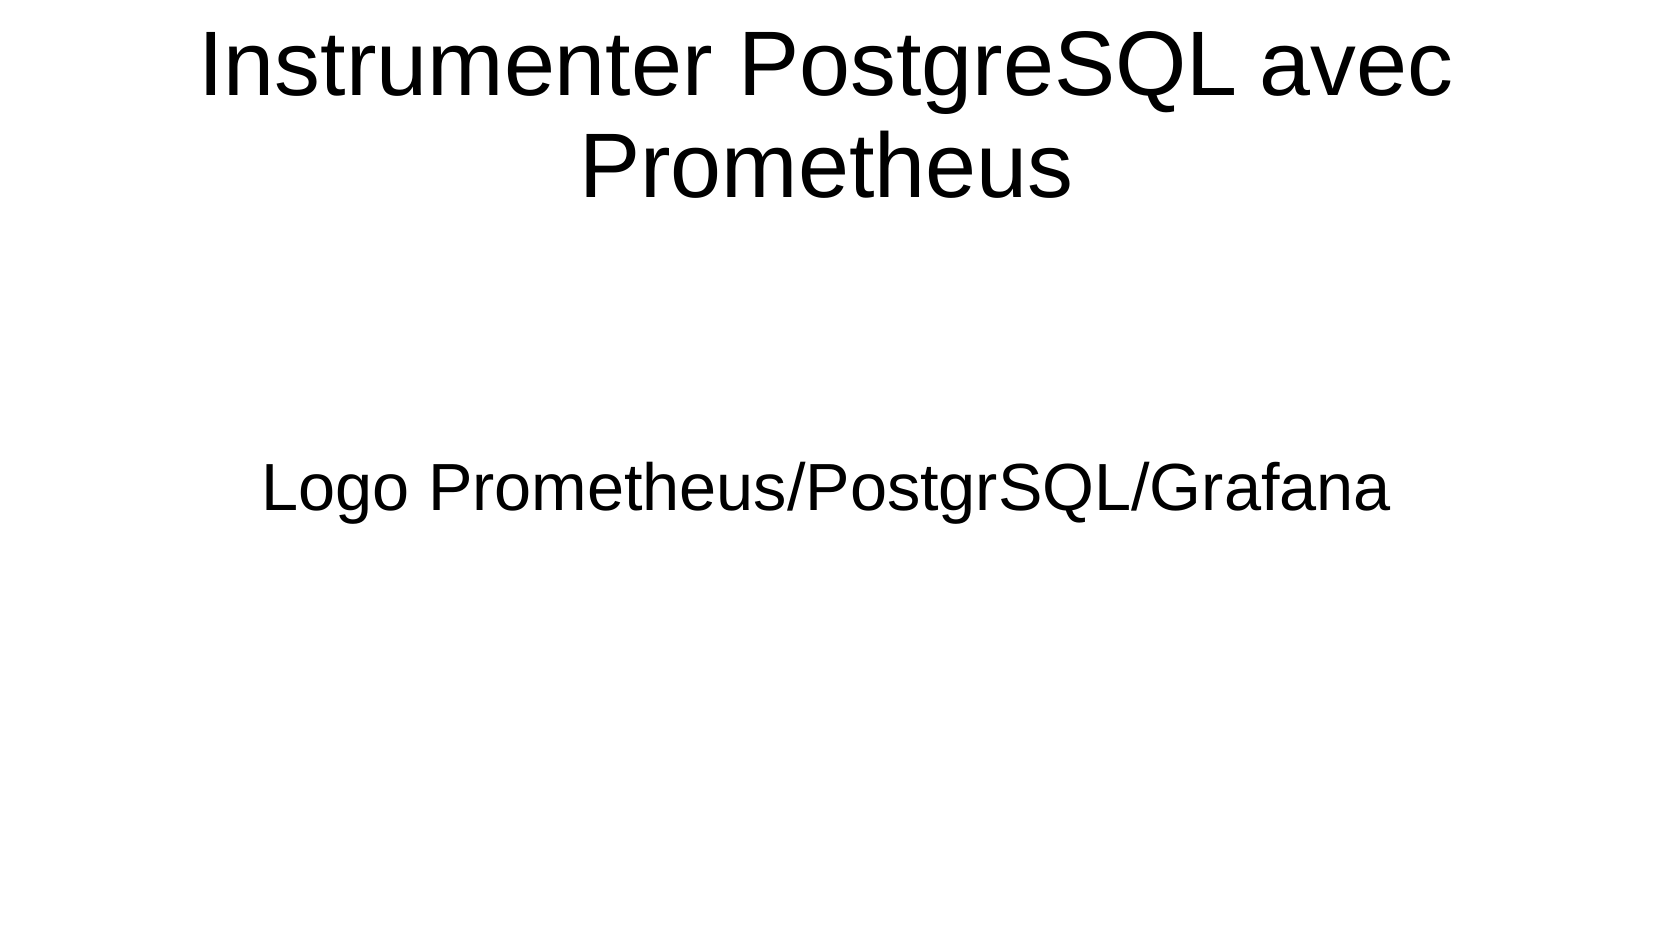

# Instrumenter PostgreSQL avec Prometheus
Logo Prometheus/PostgrSQL/Grafana